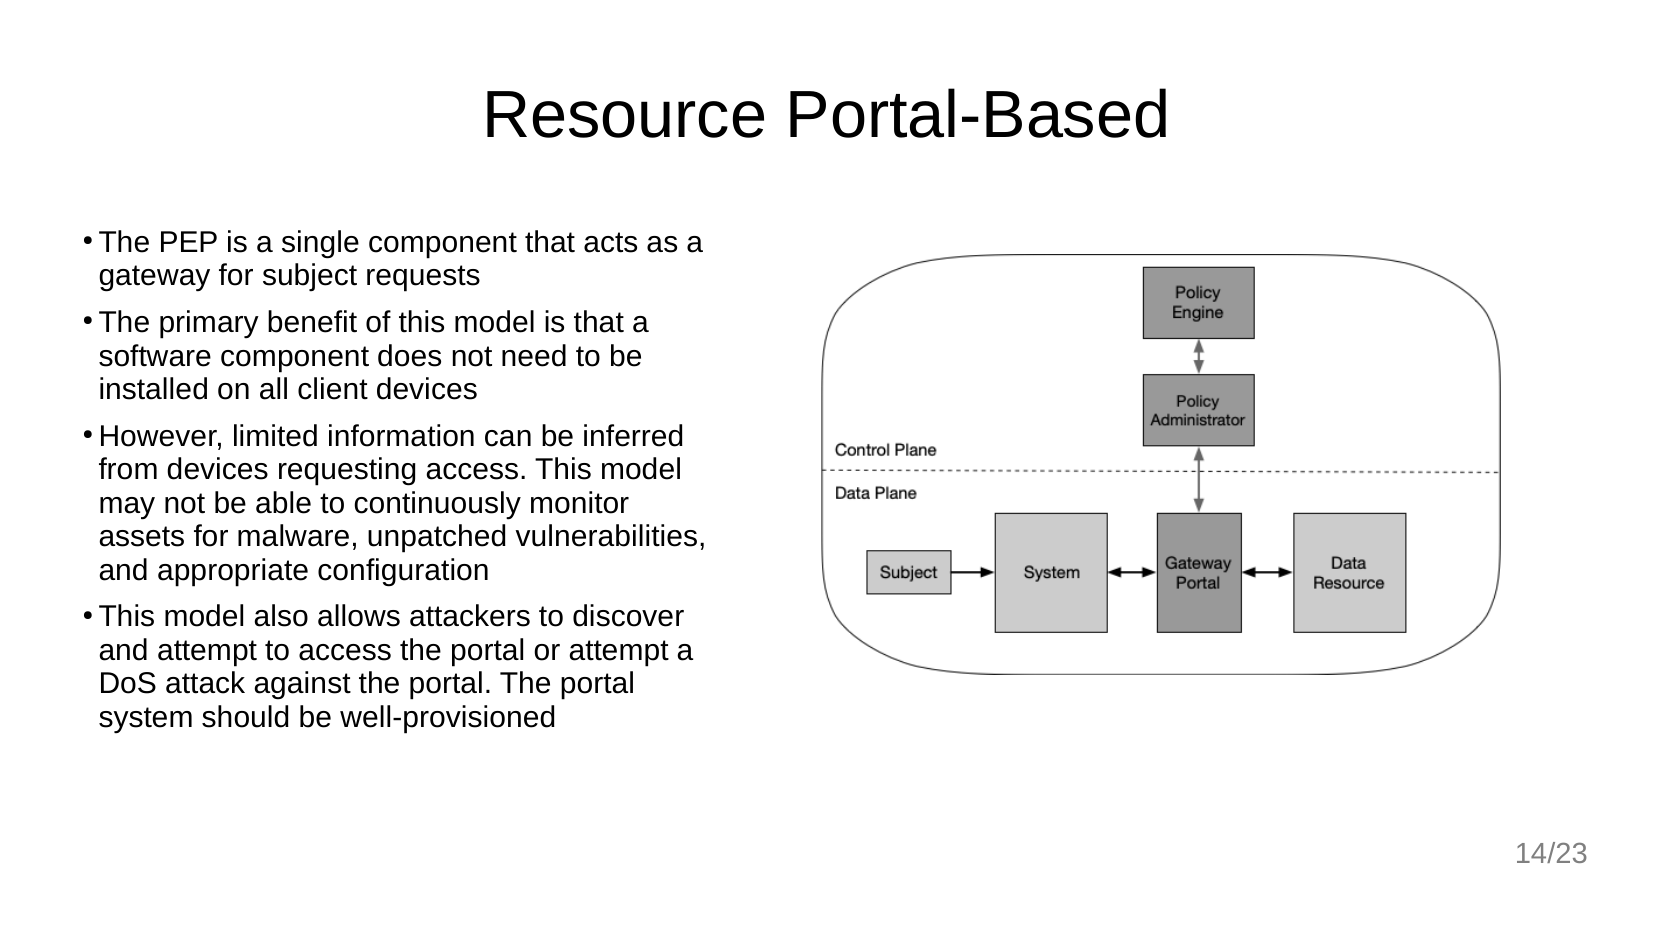

# Resource Portal-Based
The PEP is a single component that acts as a gateway for subject requests
The primary benefit of this model is that a software component does not need to be installed on all client devices
However, limited information can be inferred from devices requesting access. This model may not be able to continuously monitor assets for malware, unpatched vulnerabilities, and appropriate configuration
This model also allows attackers to discover and attempt to access the portal or attempt a DoS attack against the portal. The portal system should be well-provisioned